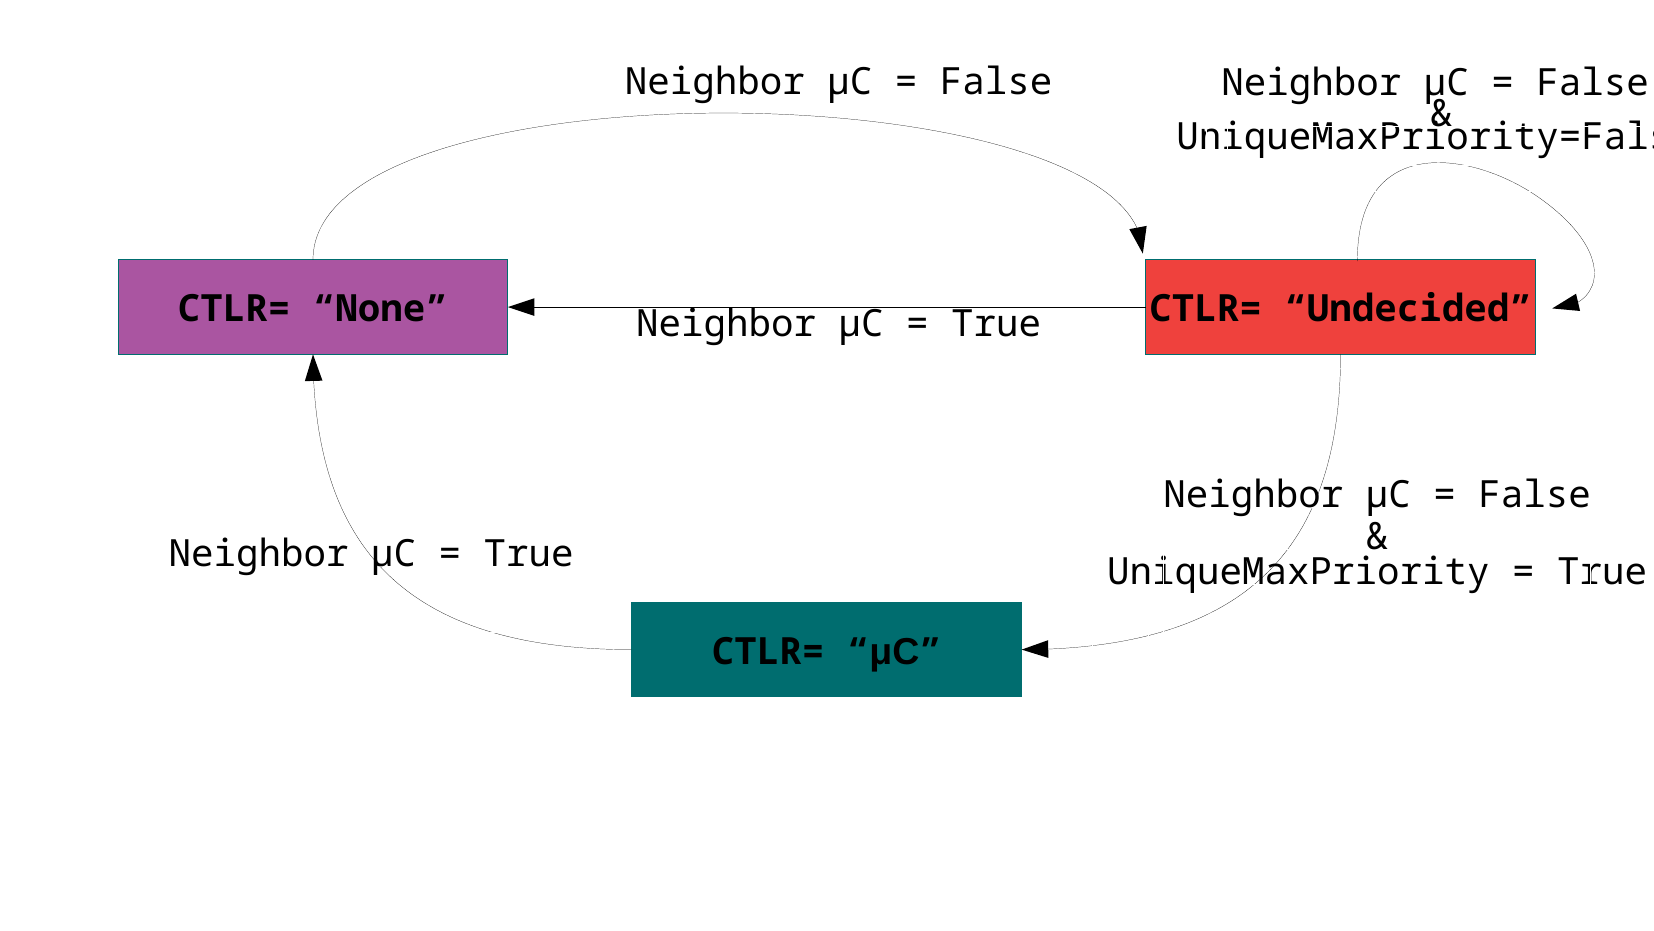

Neighbor μC = False
Neighbor μC = False
&
UniqueMaxPriority=False
CTLR= “None”
CTLR= “Undecided”
Neighbor μC = True
Neighbor μC = True
Neighbor μC = False
&
UniqueMaxPriority = True
CTLR= “μC”